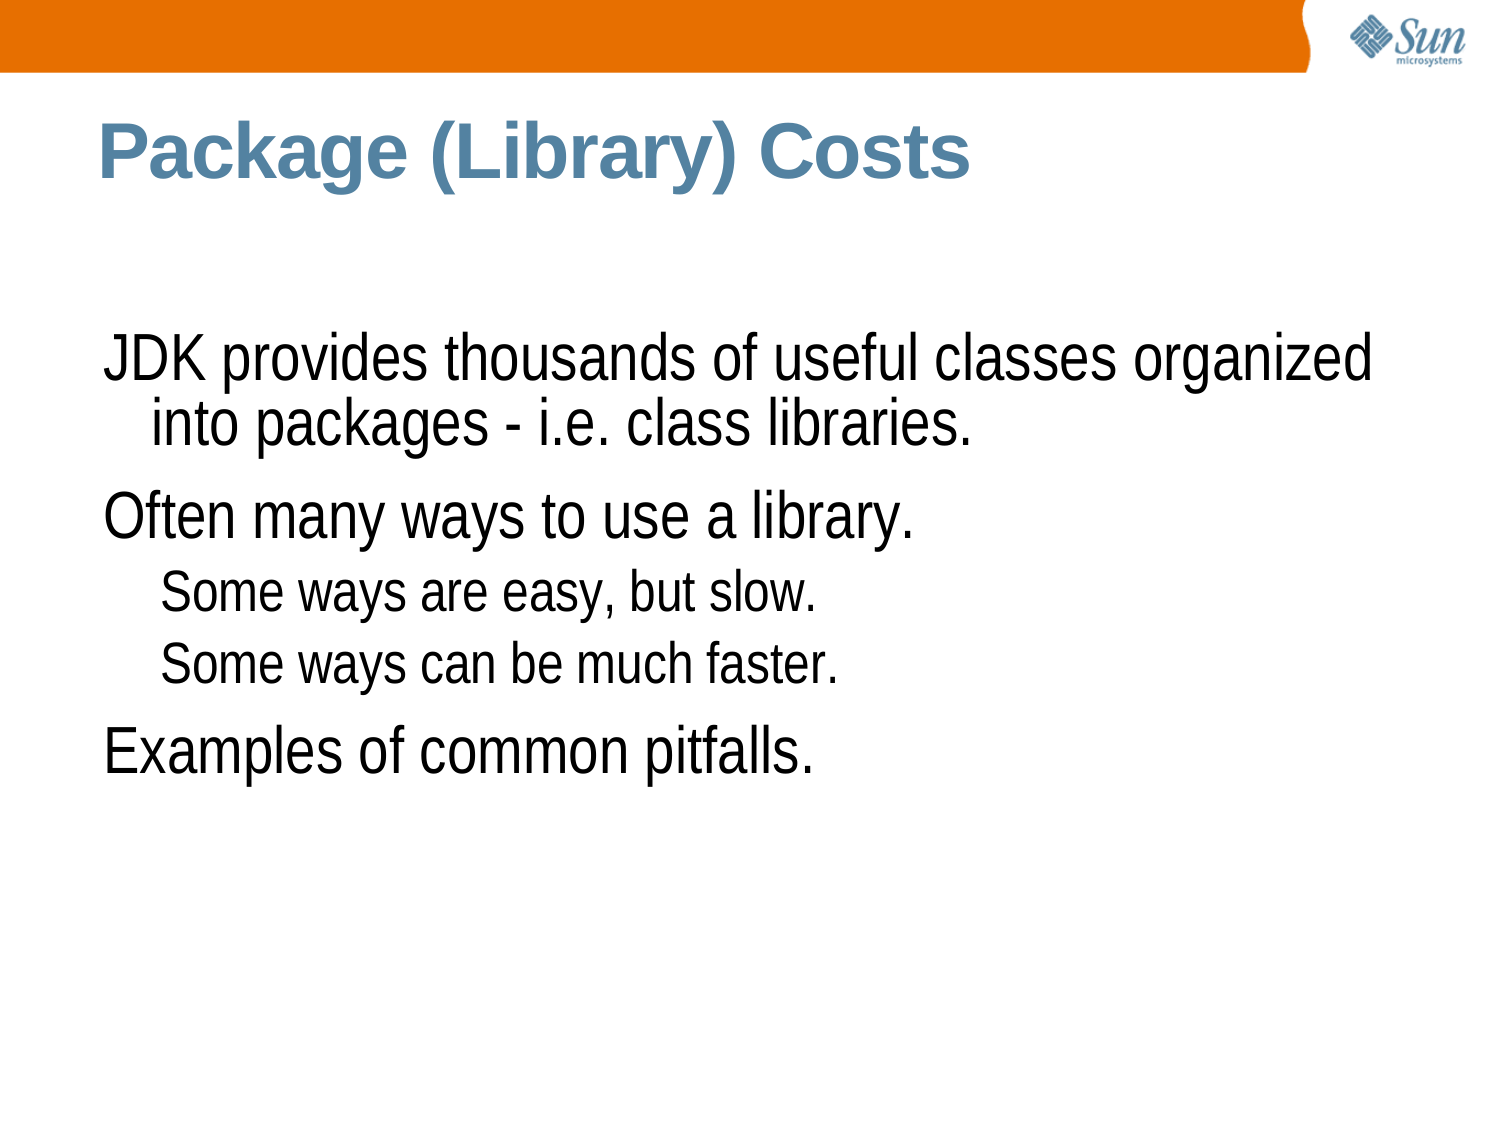

# Package (Library) Costs
JDK provides thousands of useful classes organized into packages - i.e. class libraries.
Often many ways to use a library.
Some ways are easy, but slow.
Some ways can be much faster.
Examples of common pitfalls.